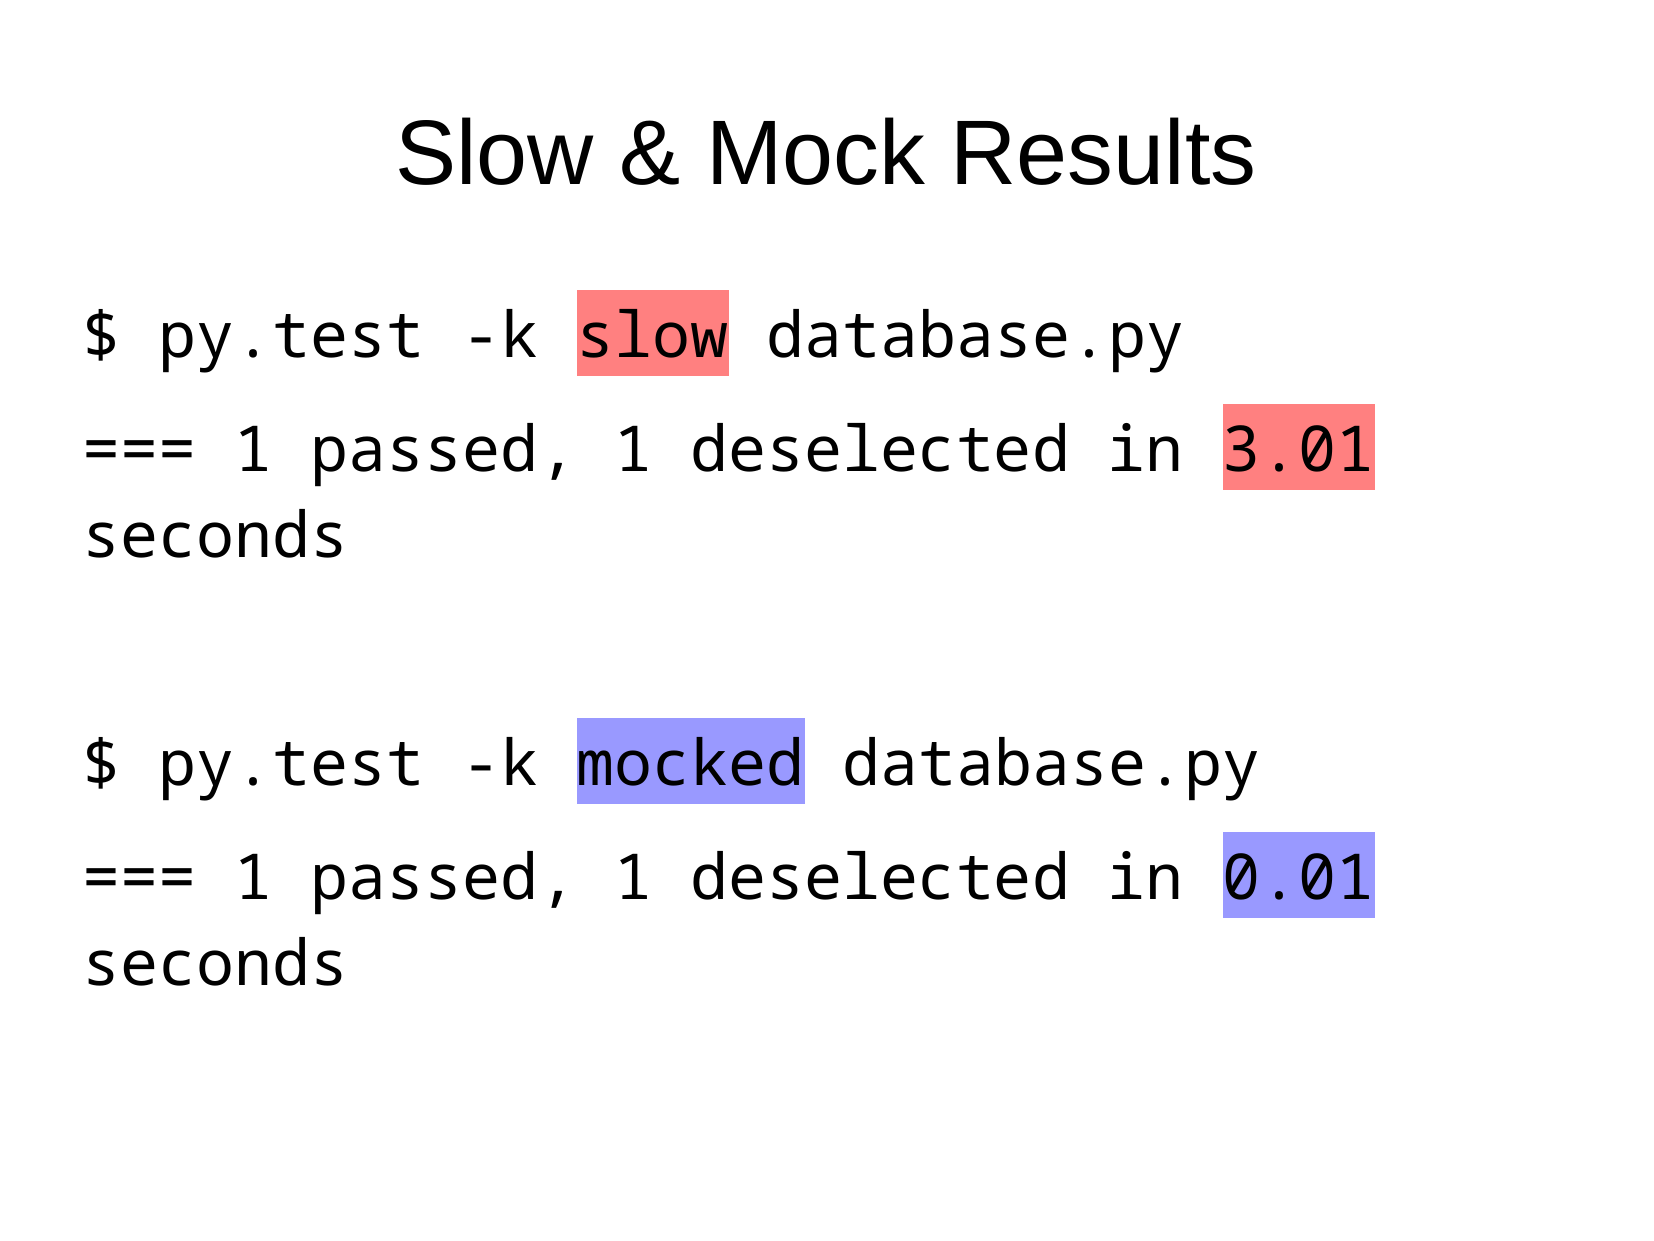

# Slow & Mock Results
$ py.test -k slow database.py
=== 1 passed, 1 deselected in 3.01 seconds
$ py.test -k mocked database.py
=== 1 passed, 1 deselected in 0.01 seconds